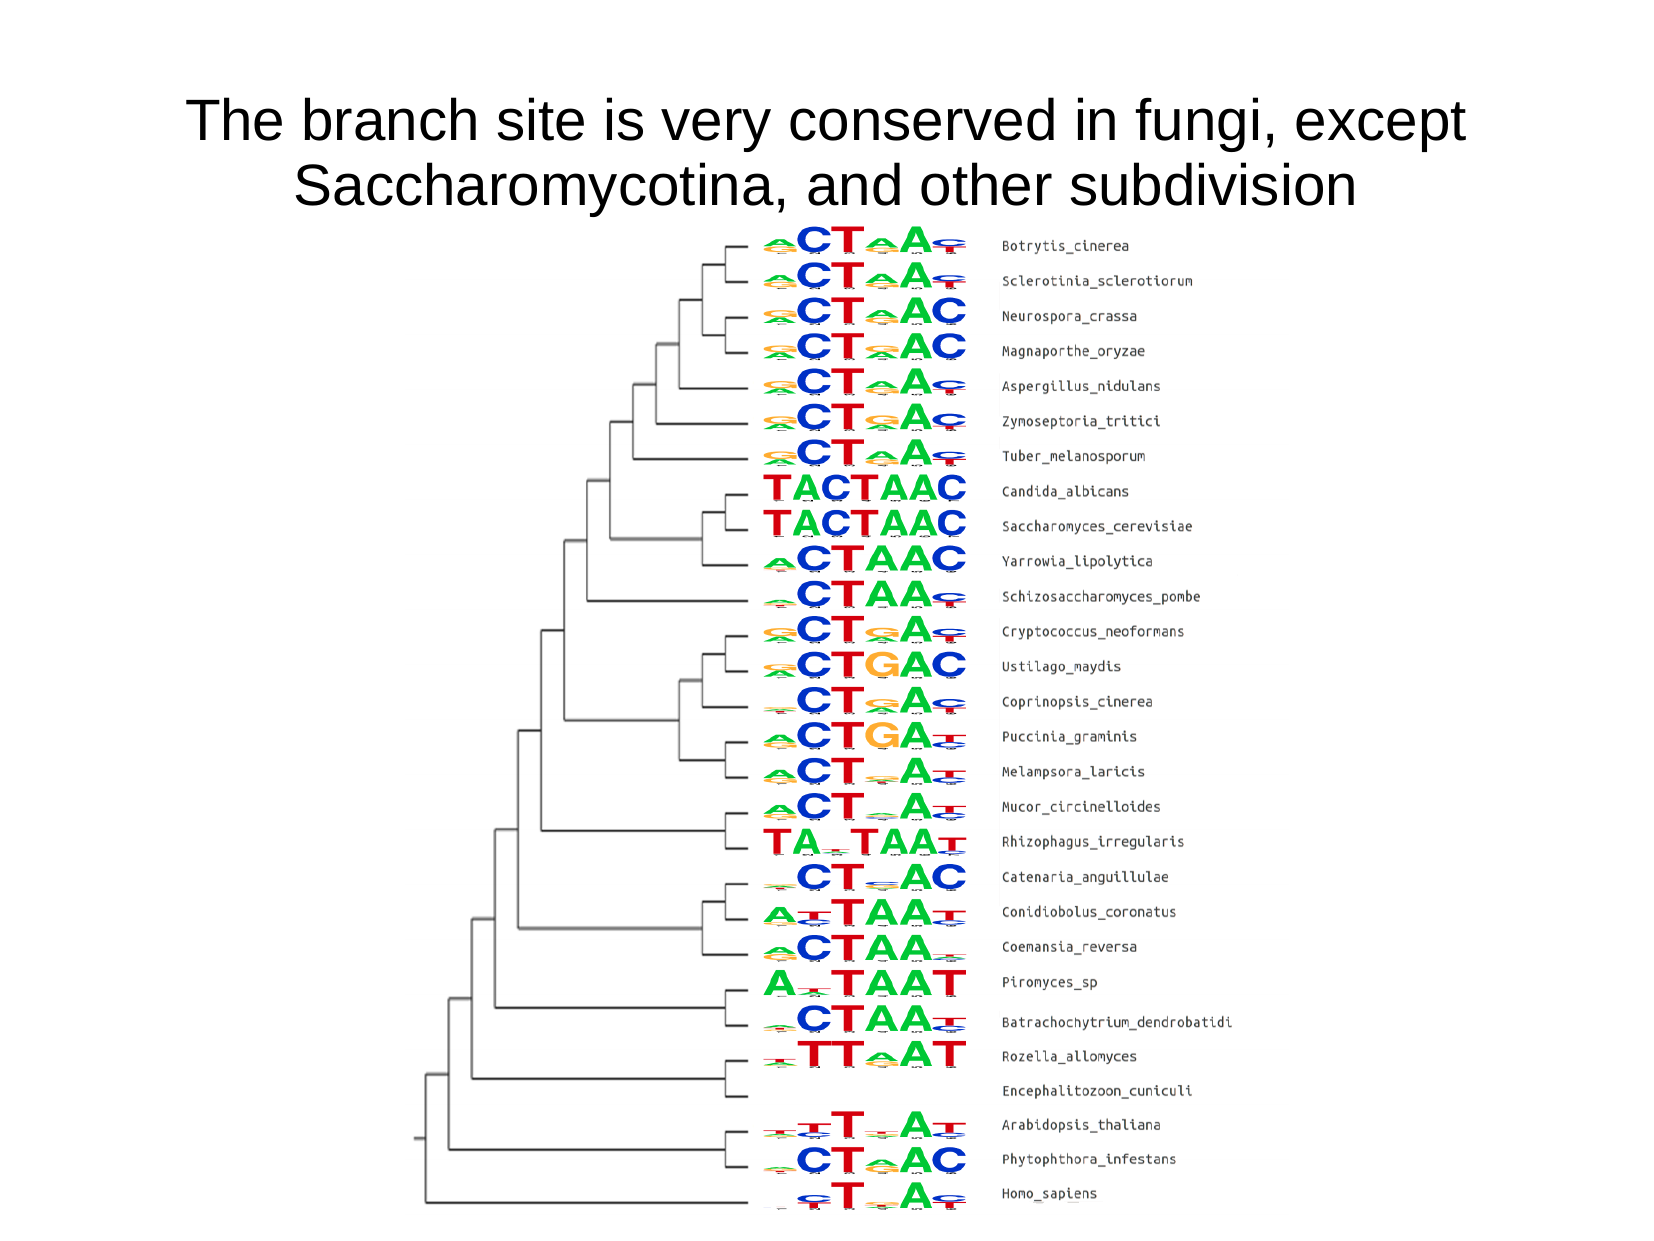

# The branch site is very conserved in fungi, except Saccharomycotina, and other subdivision